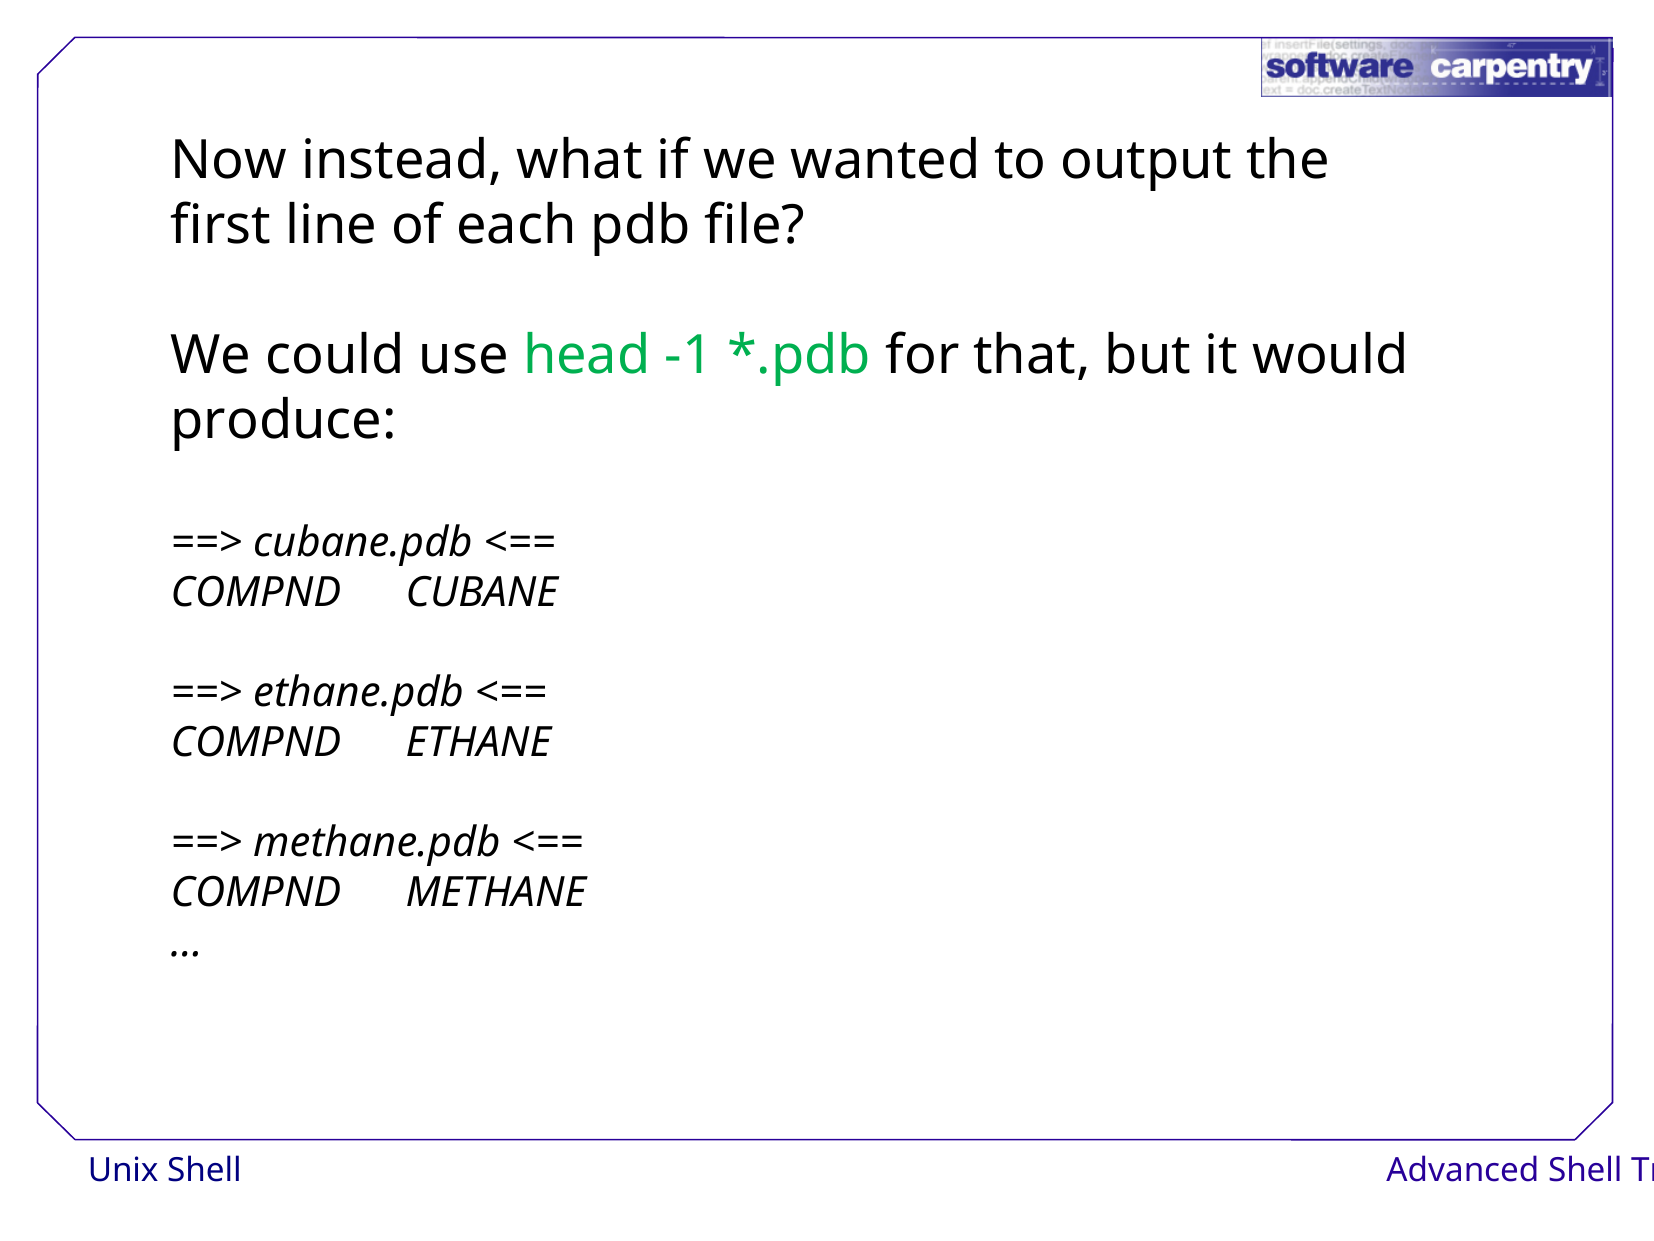

Now instead, what if we wanted to output the
first line of each pdb file?
We could use head -1 *.pdb for that, but it would produce:
==> cubane.pdb <==
COMPND CUBANE
==> ethane.pdb <==
COMPND ETHANE
==> methane.pdb <==
COMPND METHANE
…